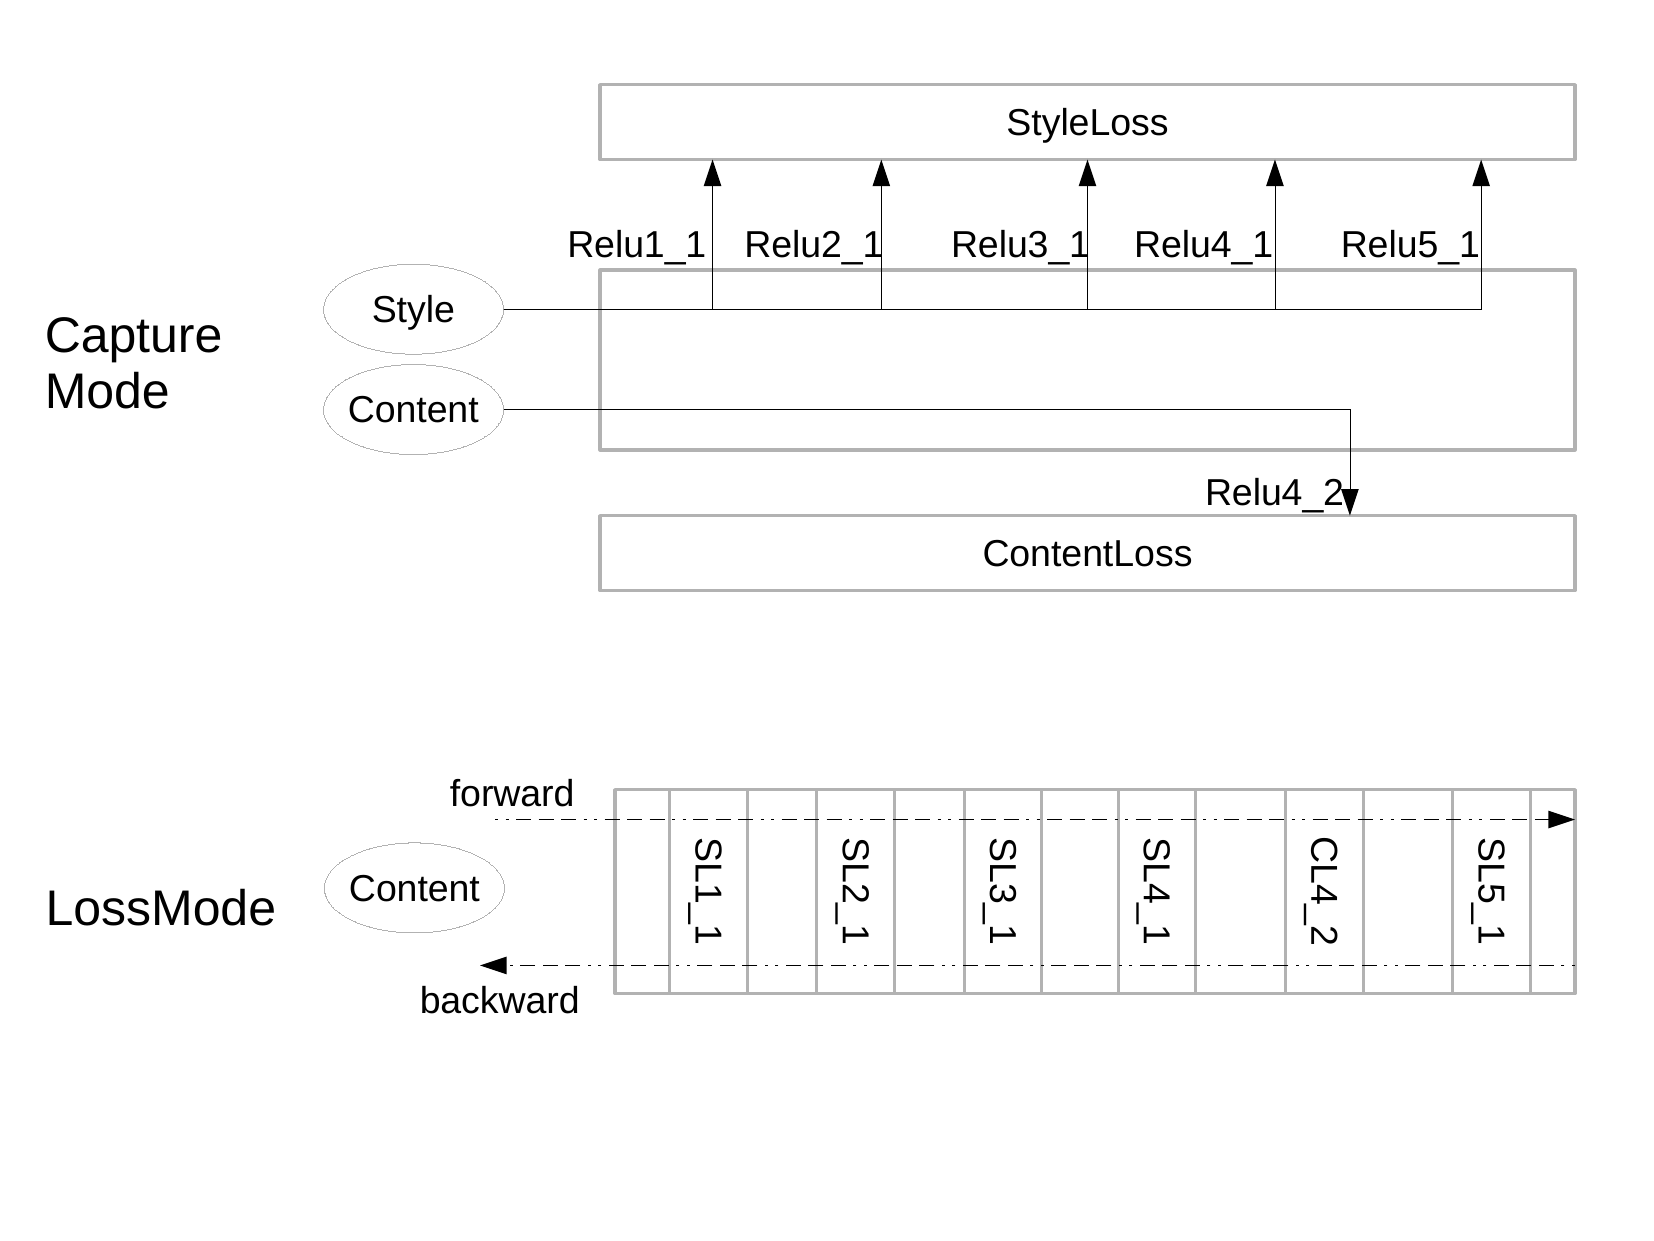

StyleLoss
Relu1_1
Relu2_1
Relu3_1
Relu4_1
Relu5_1
Style
Capture Mode
Content
Relu4_2
ContentLoss
forward
Content
SL1_1
SL2_1
SL4_1
CL4_2
SL3_1
SL5_1
LossMode
backward